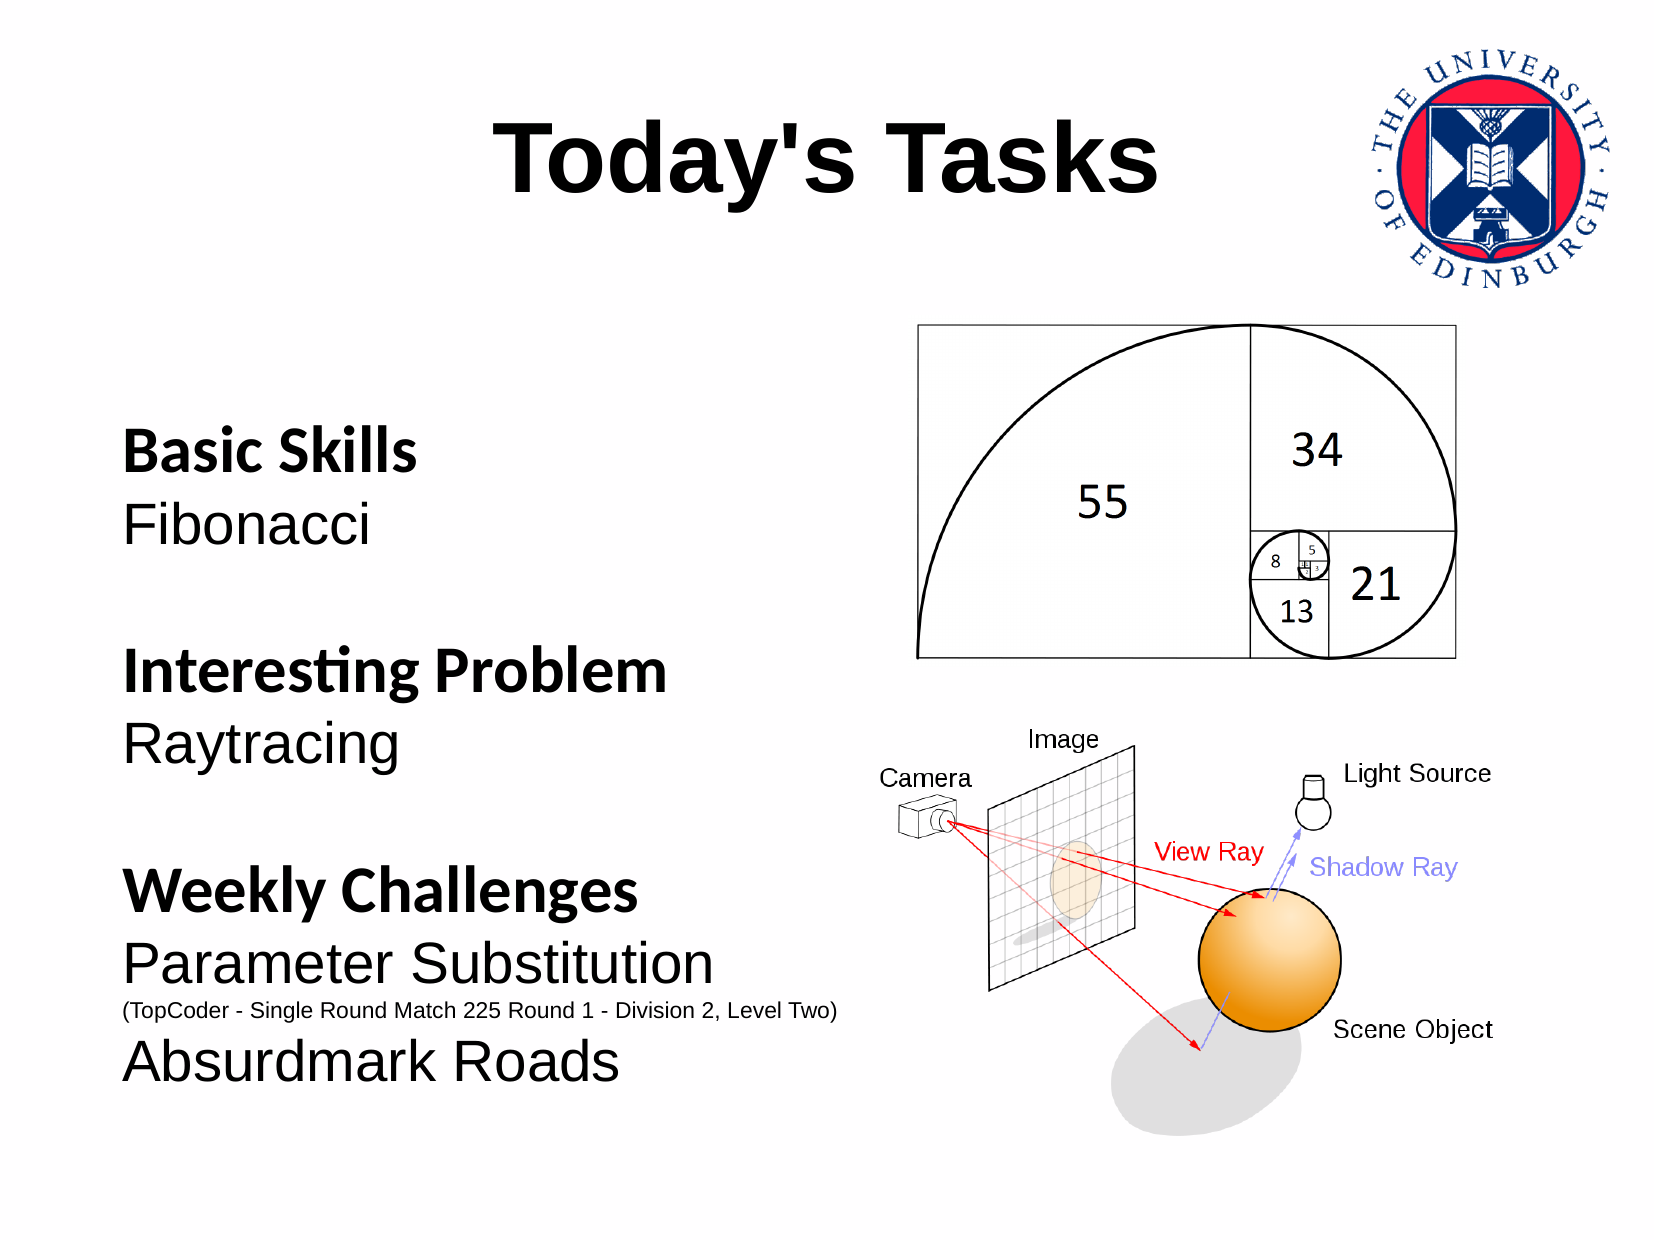

# Today's Tasks
Basic Skills
Fibonacci
Interesting Problem
Raytracing
Weekly Challenges
Parameter Substitution
(TopCoder - Single Round Match 225 Round 1 - Division 2, Level Two)
Absurdmark Roads